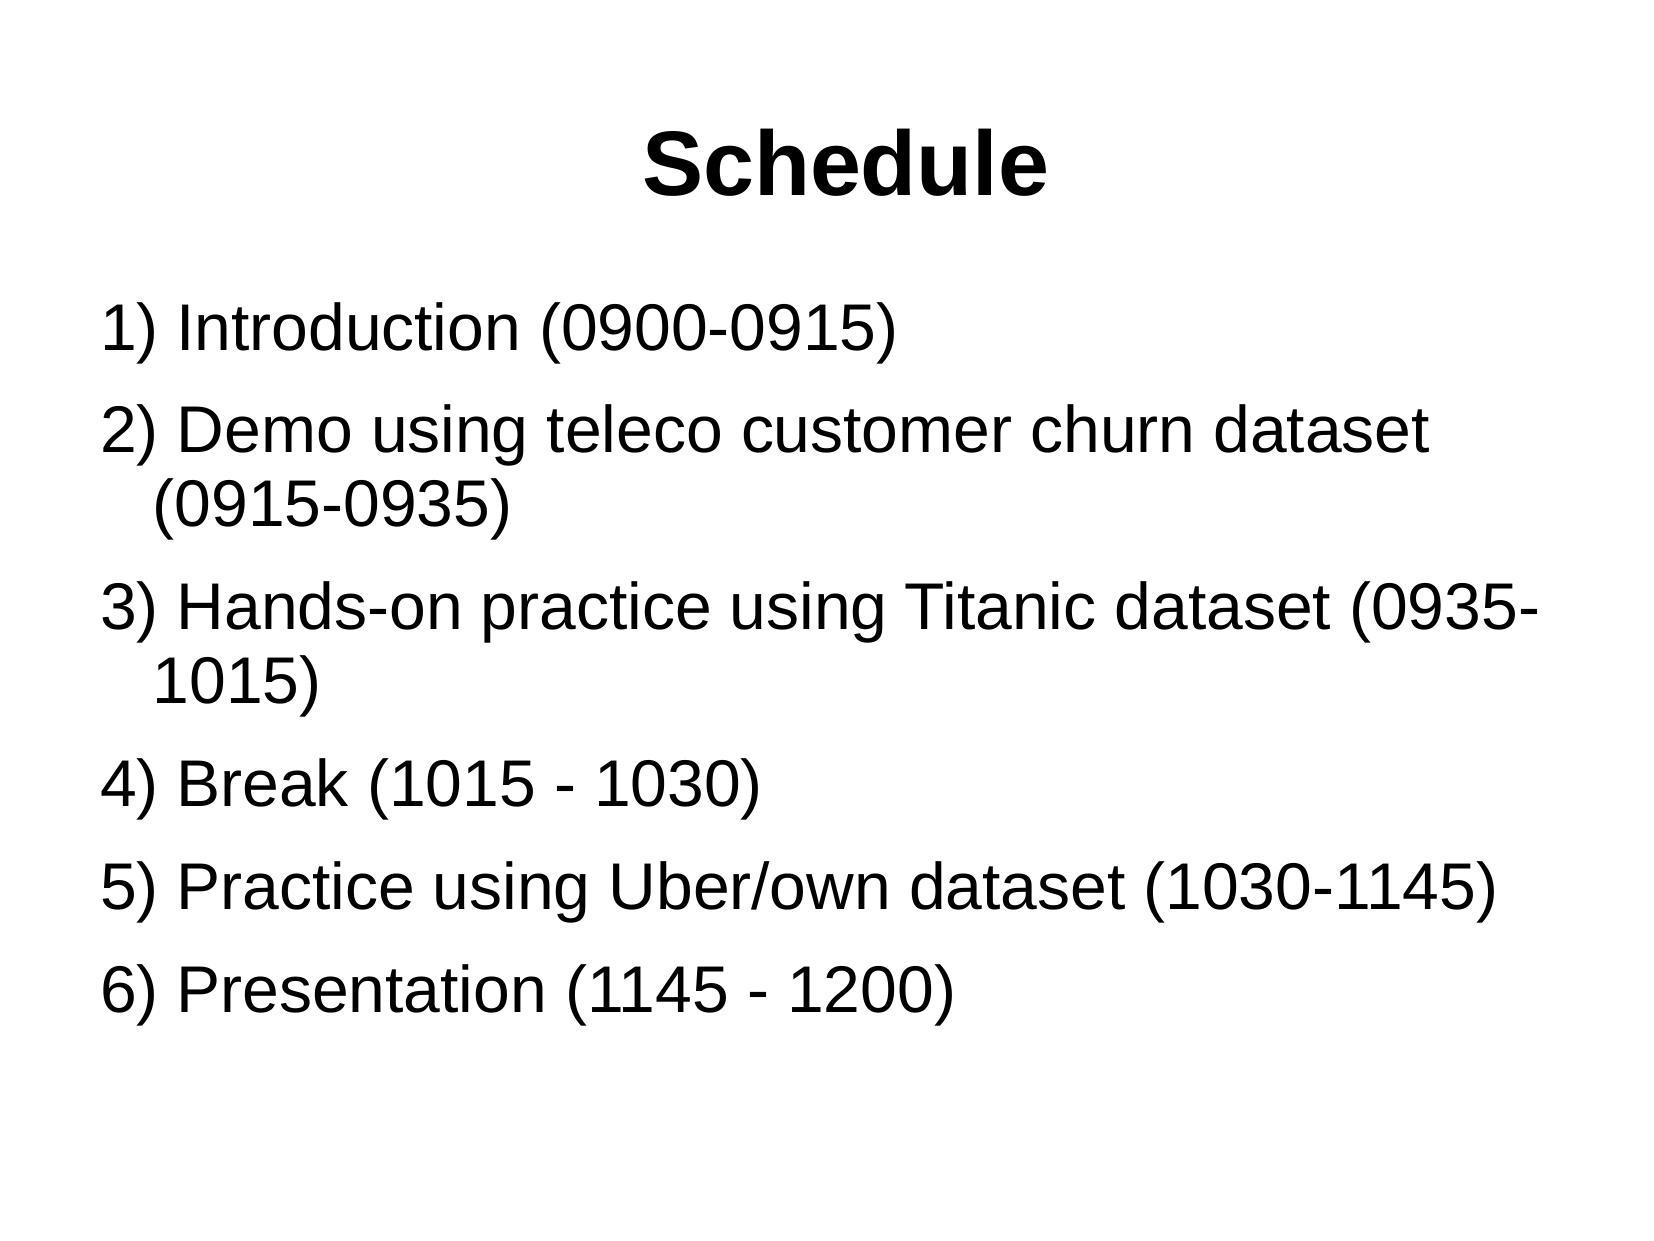

# Schedule
 Introduction (0900-0915)
 Demo using teleco customer churn dataset (0915-0935)
 Hands-on practice using Titanic dataset (0935-1015)
 Break (1015 - 1030)
 Practice using Uber/own dataset (1030-1145)
 Presentation (1145 - 1200)